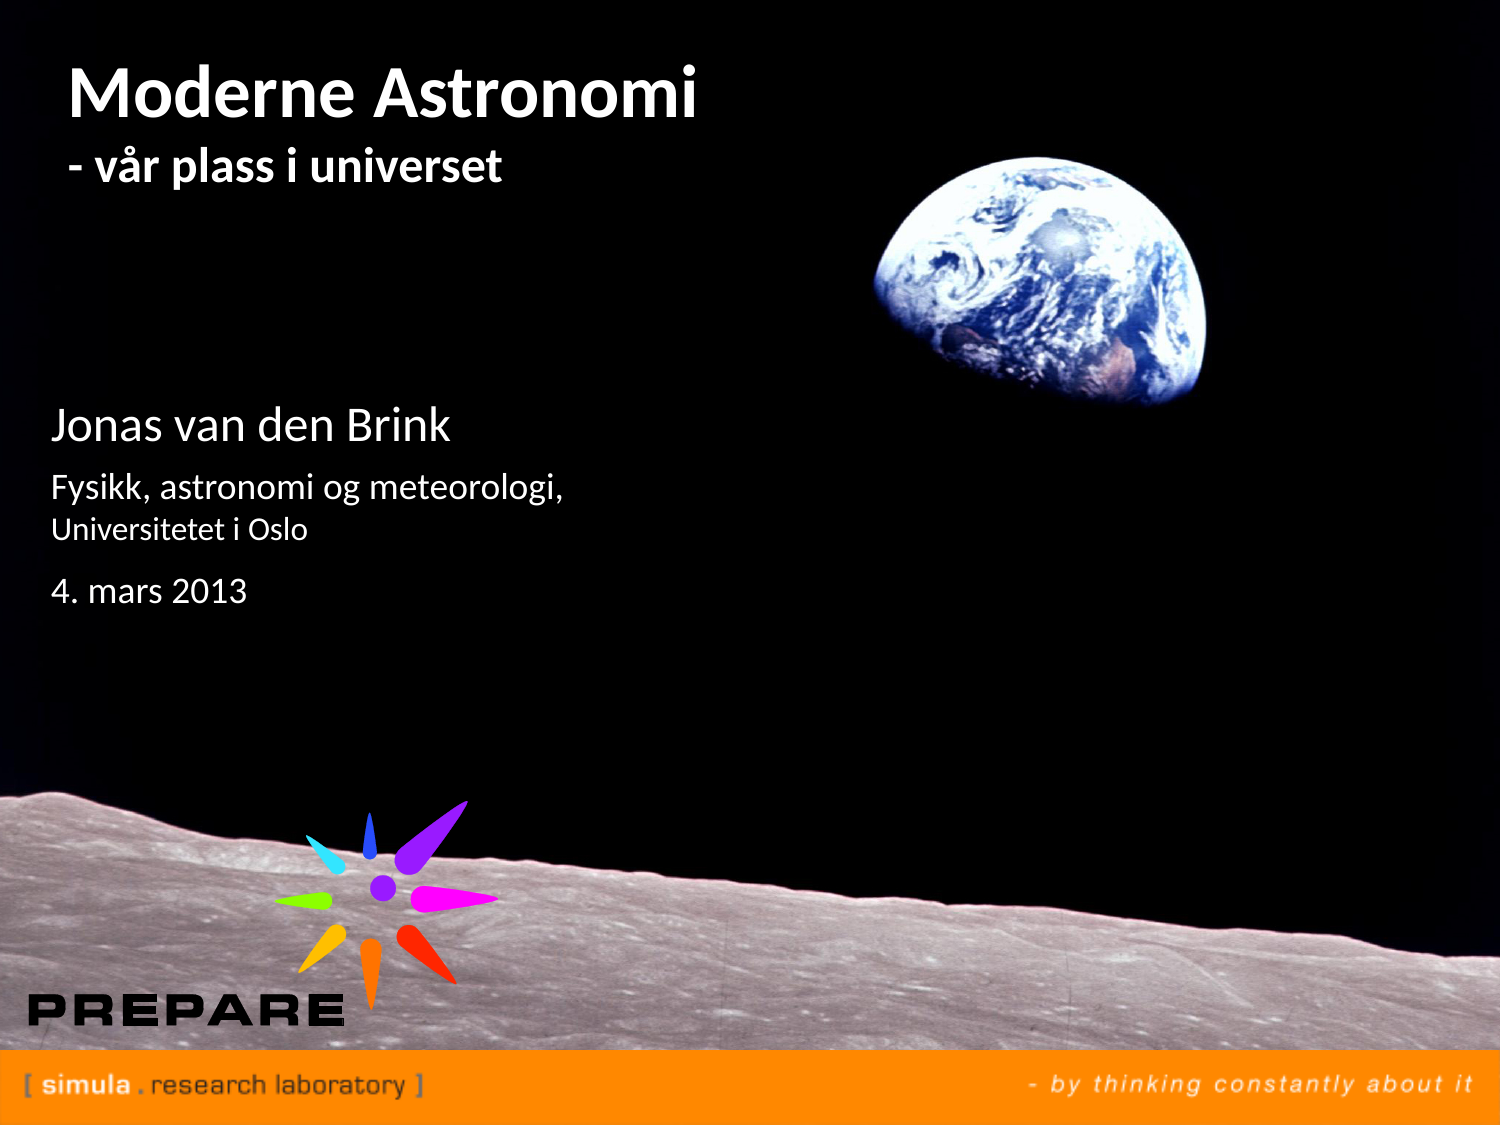

Moderne Astronomi
- vår plass i universet
Jonas van den Brink
Fysikk, astronomi og meteorologi,
Universitetet i Oslo
4. mars 2013